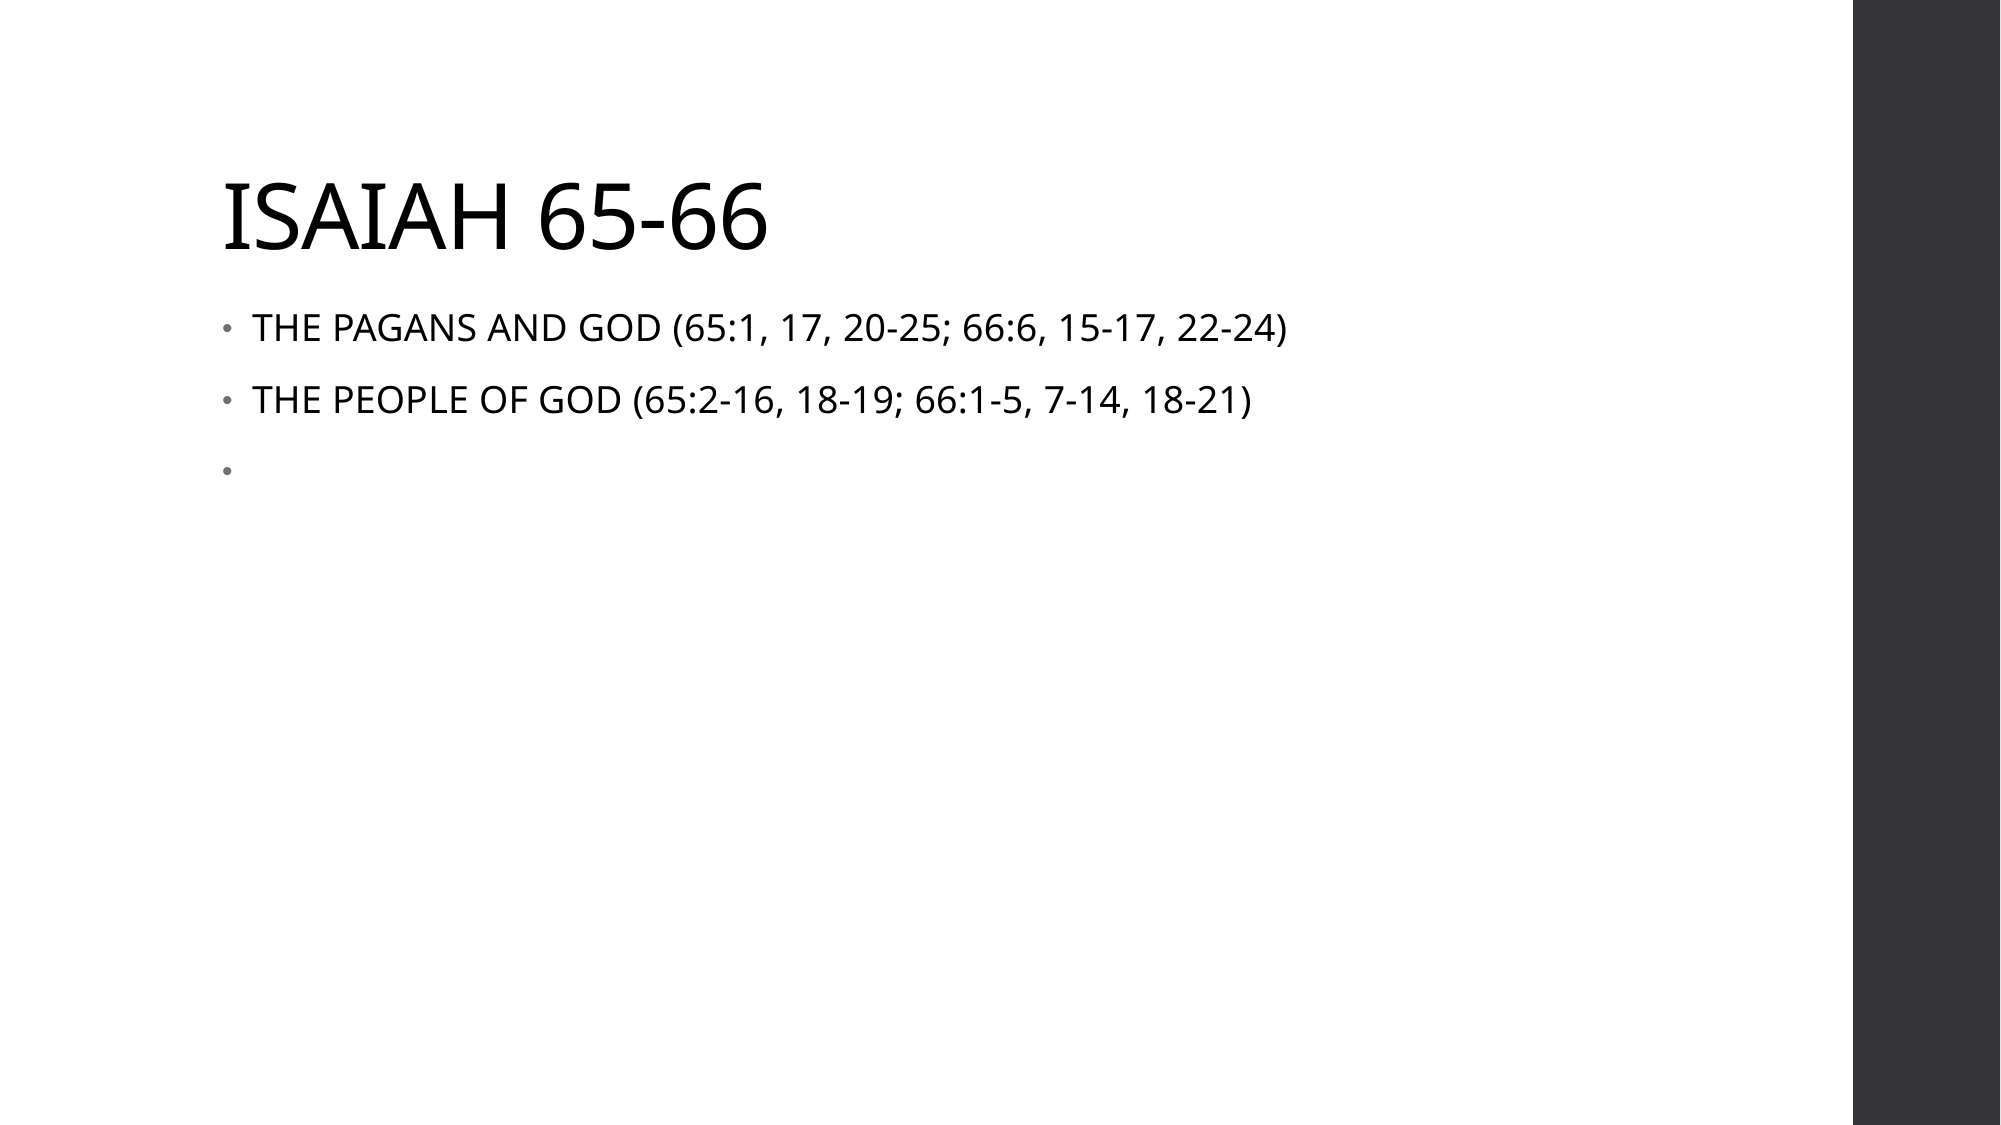

# ISAIAH 65-66
THE PAGANS AND GOD (65:1, 17, 20-25; 66:6, 15-17, 22-24)
THE PEOPLE OF GOD (65:2-16, 18-19; 66:1-5, 7-14, 18-21)